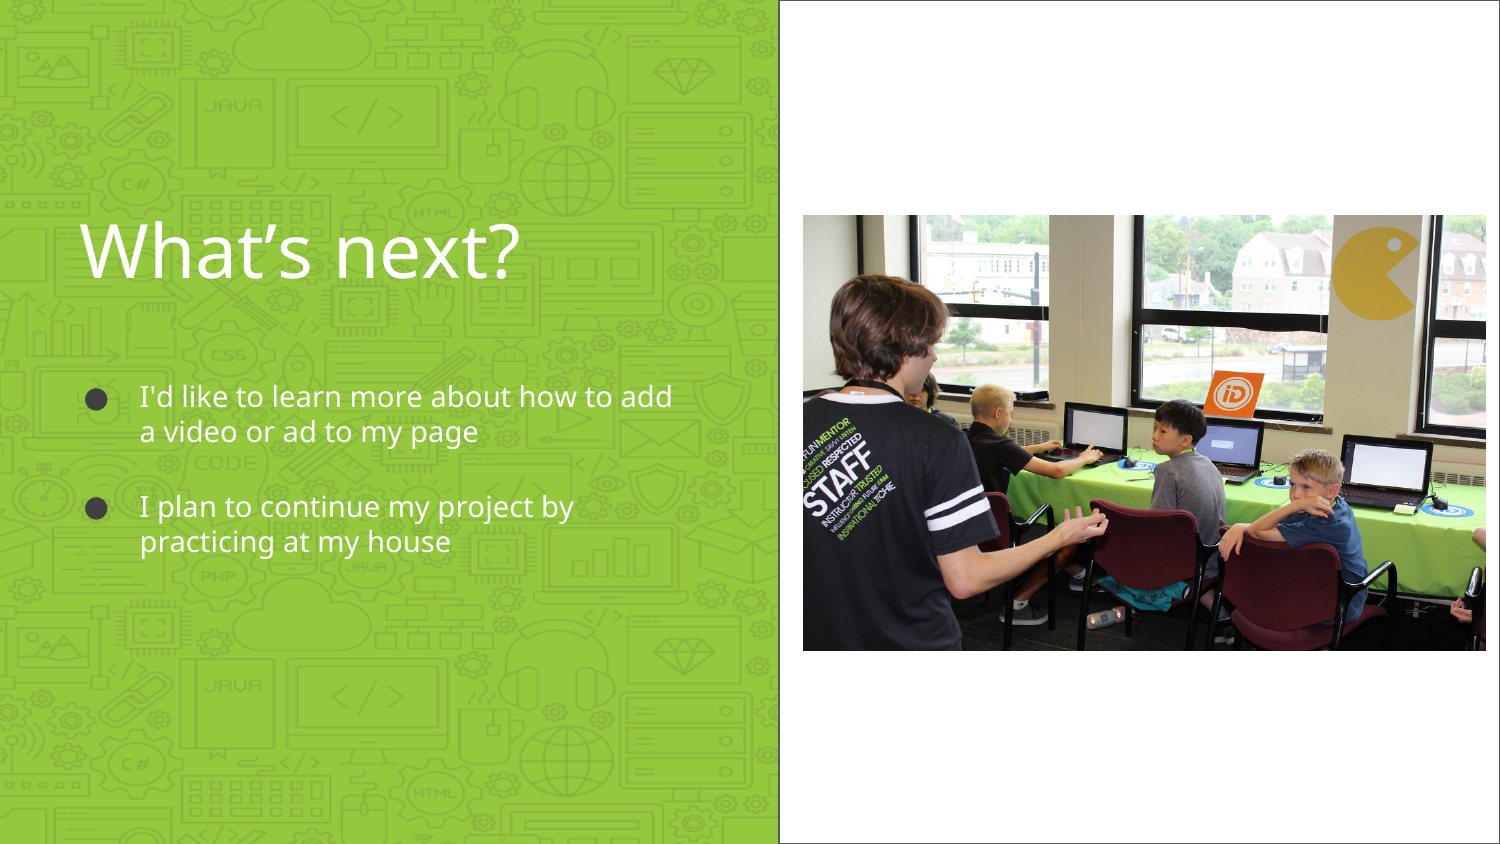

What’s next?
I'd like to learn more about how to add a video or ad to my page
I plan to continue my project by practicing at my house